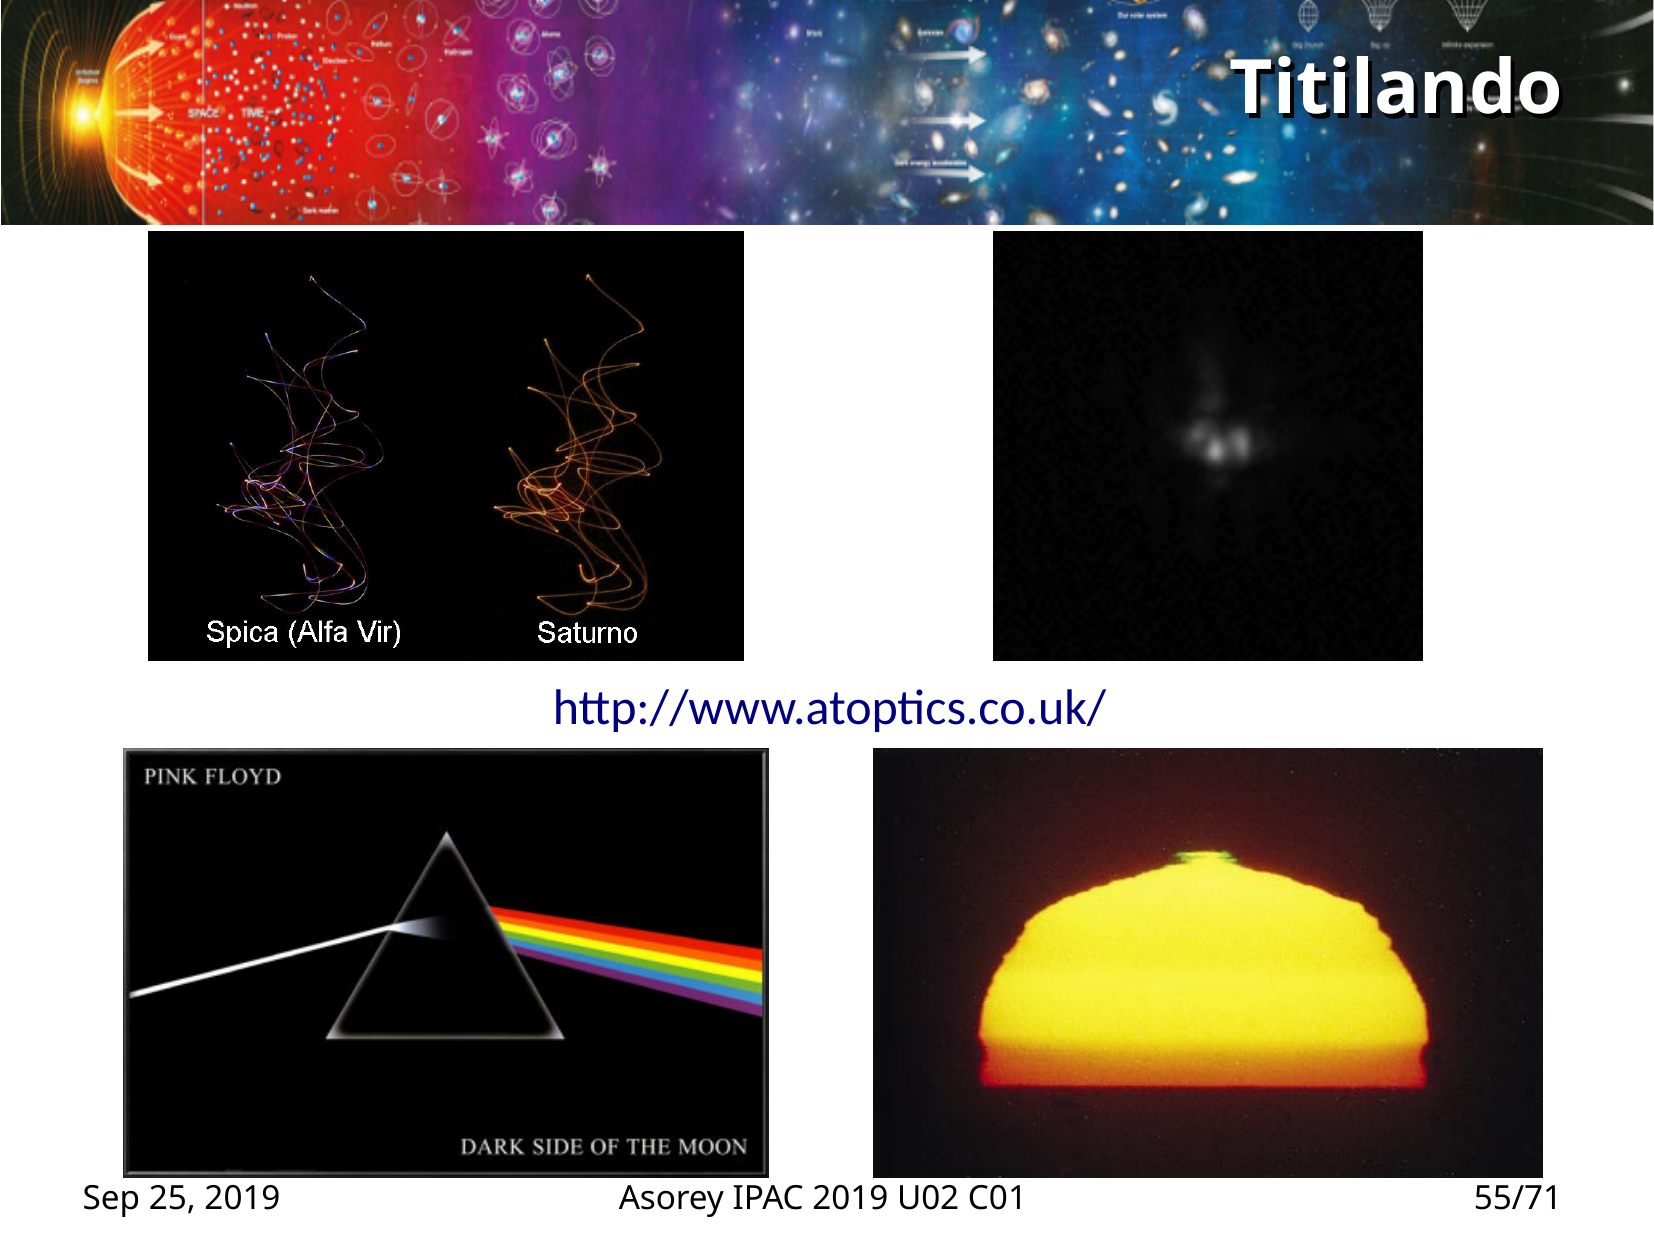

# Titilando
http://www.atoptics.co.uk/
Sep 25, 2019
Asorey IPAC 2019 U02 C01
55